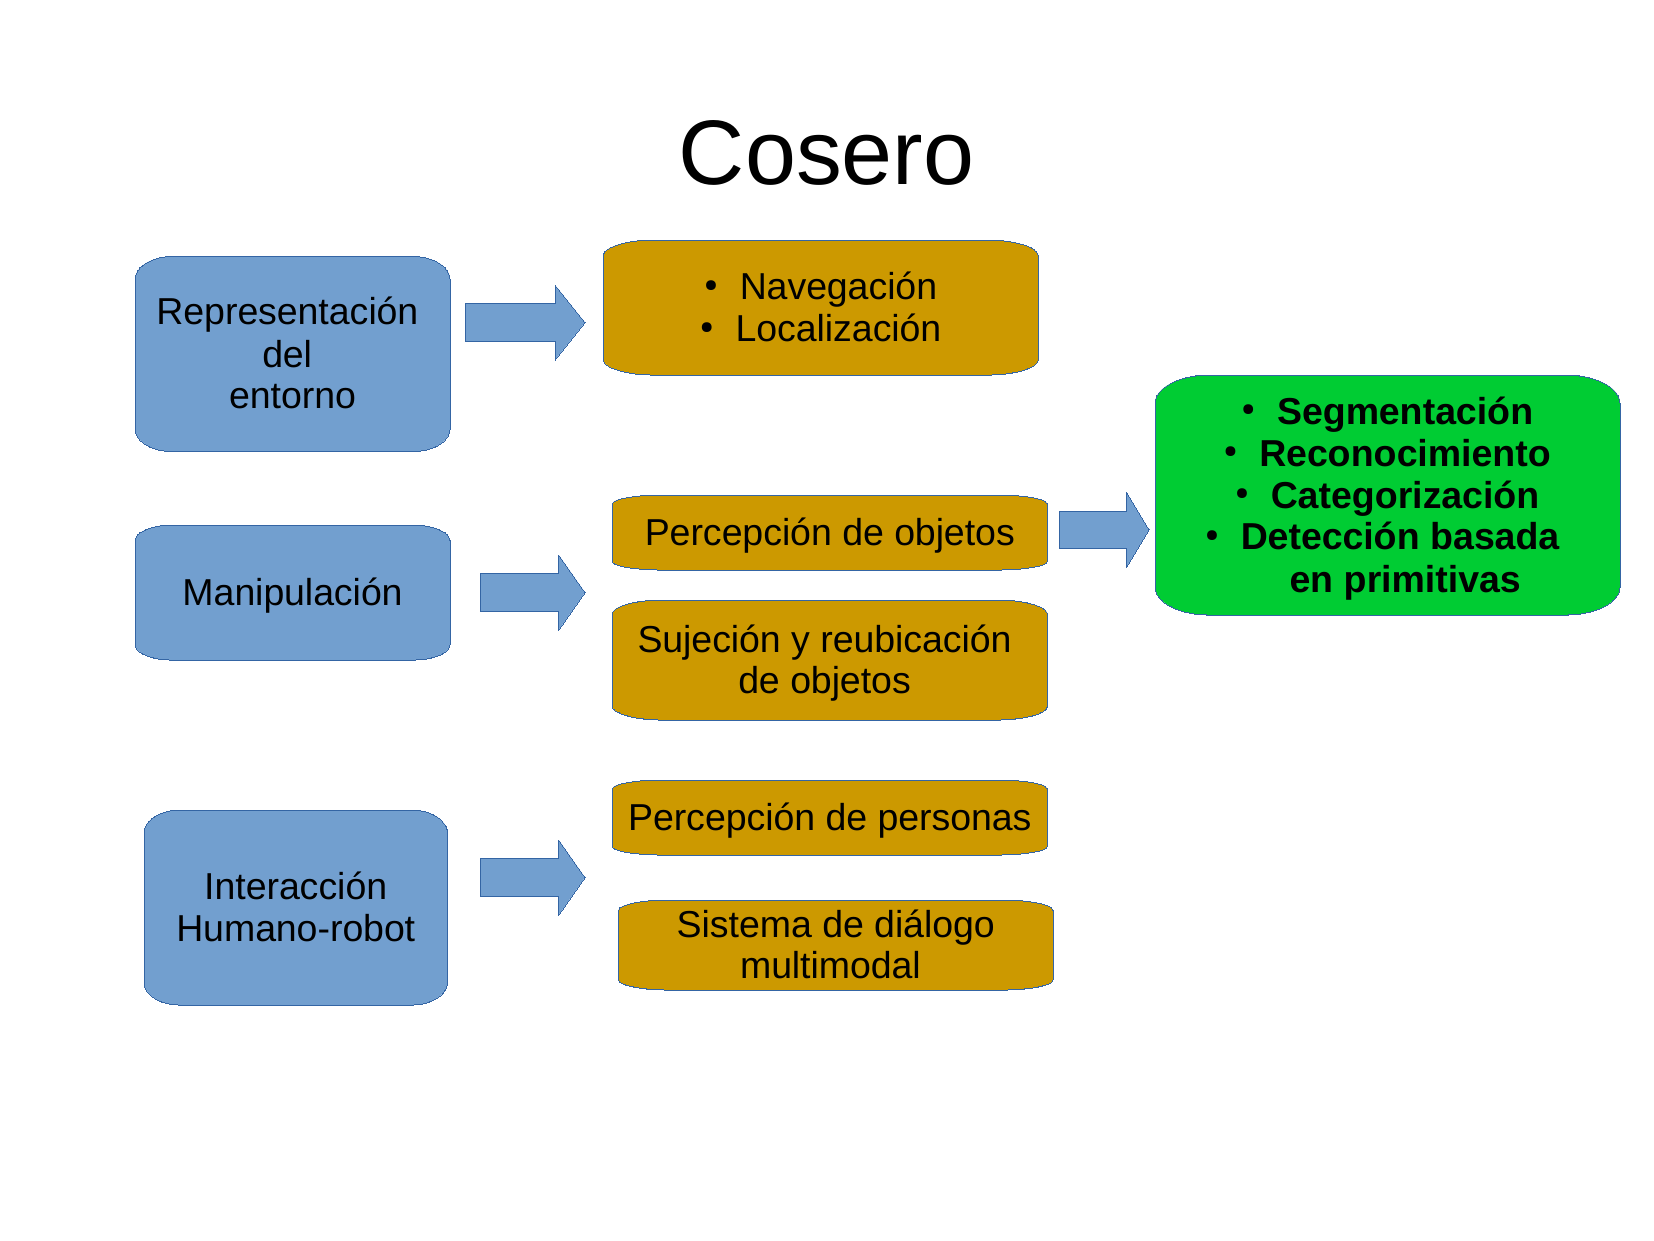

# Cosero
Navegación
Localización
Representación
del
entorno
Segmentación
Reconocimiento
Categorización
Detección basada
en primitivas
Percepción de objetos
Manipulación
Sujeción y reubicación
de objetos
Percepción de personas
Interacción
Humano-robot
Sistema de diálogo
multimodal